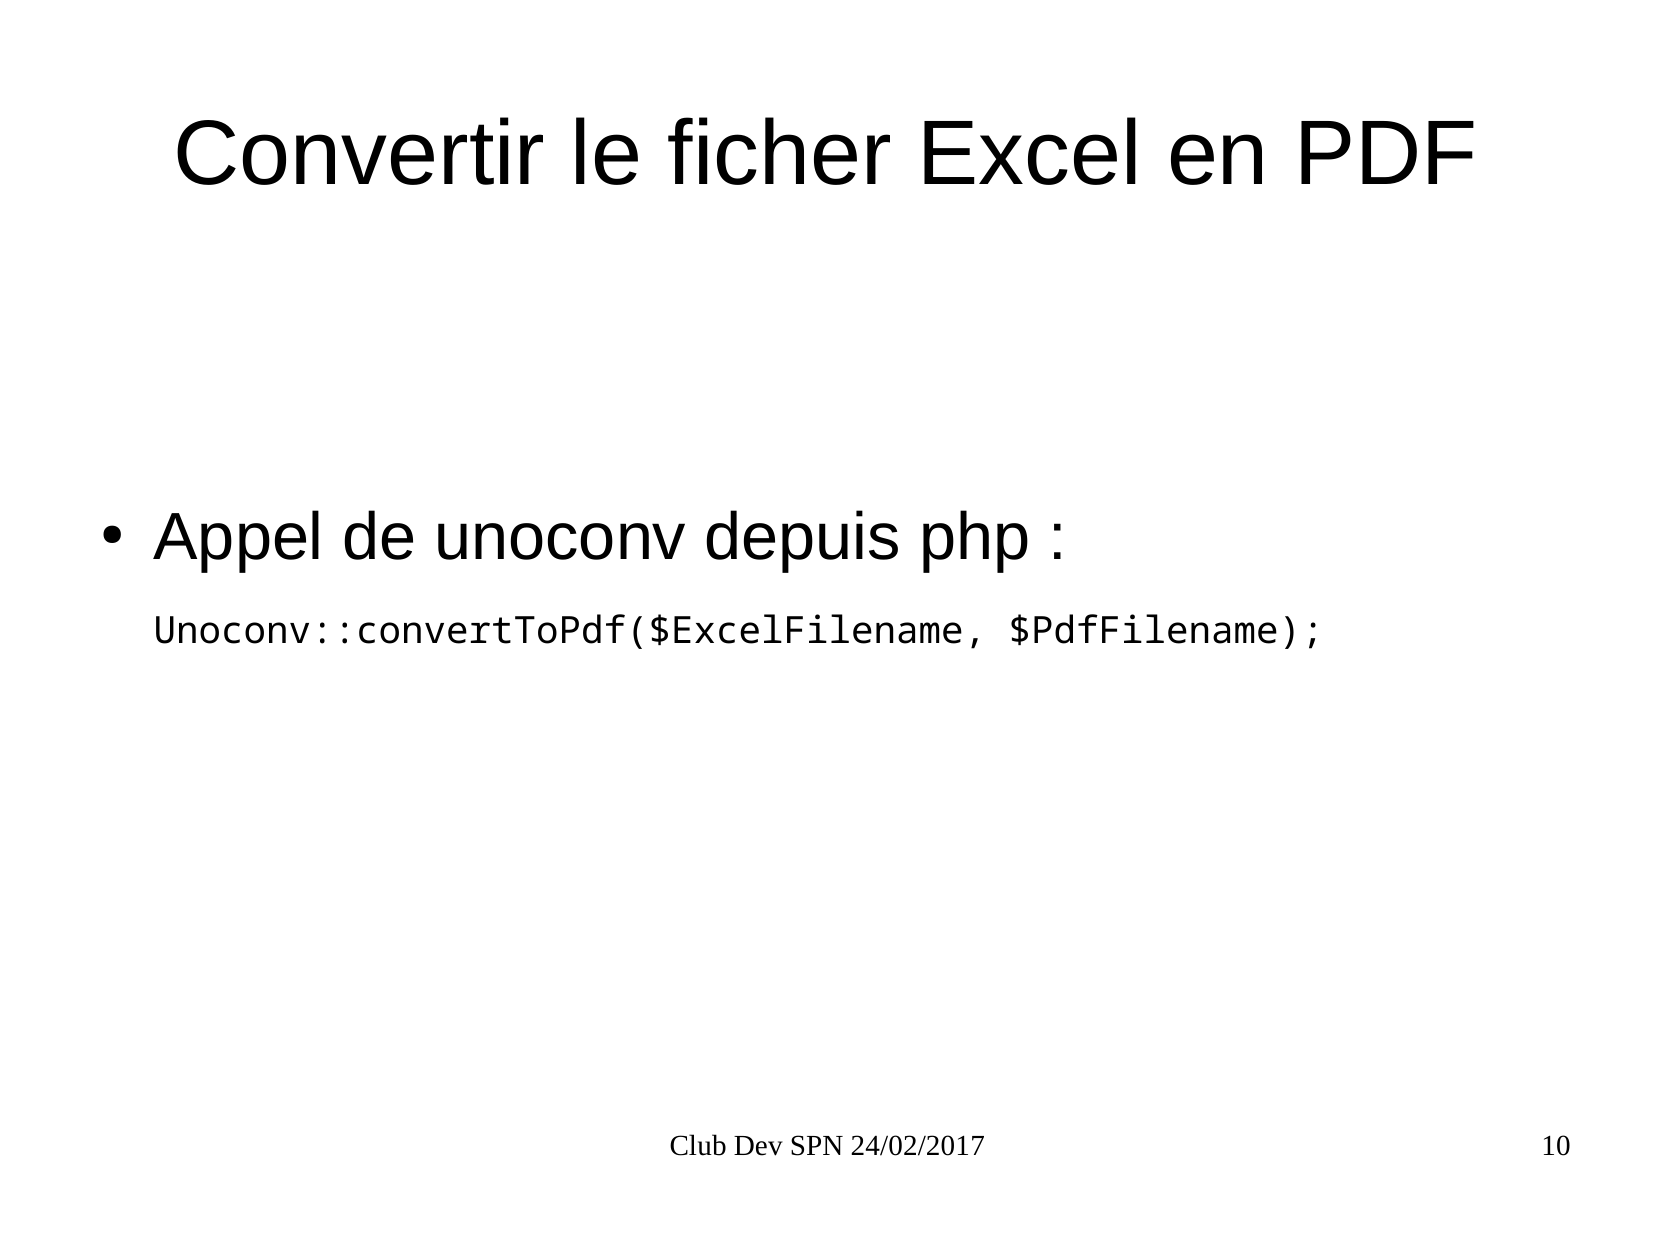

# Convertir le ficher Excel en PDF
Appel de unoconv depuis php :
Unoconv::convertToPdf($ExcelFilename, $PdfFilename);
Club Dev SPN 24/02/2017
10